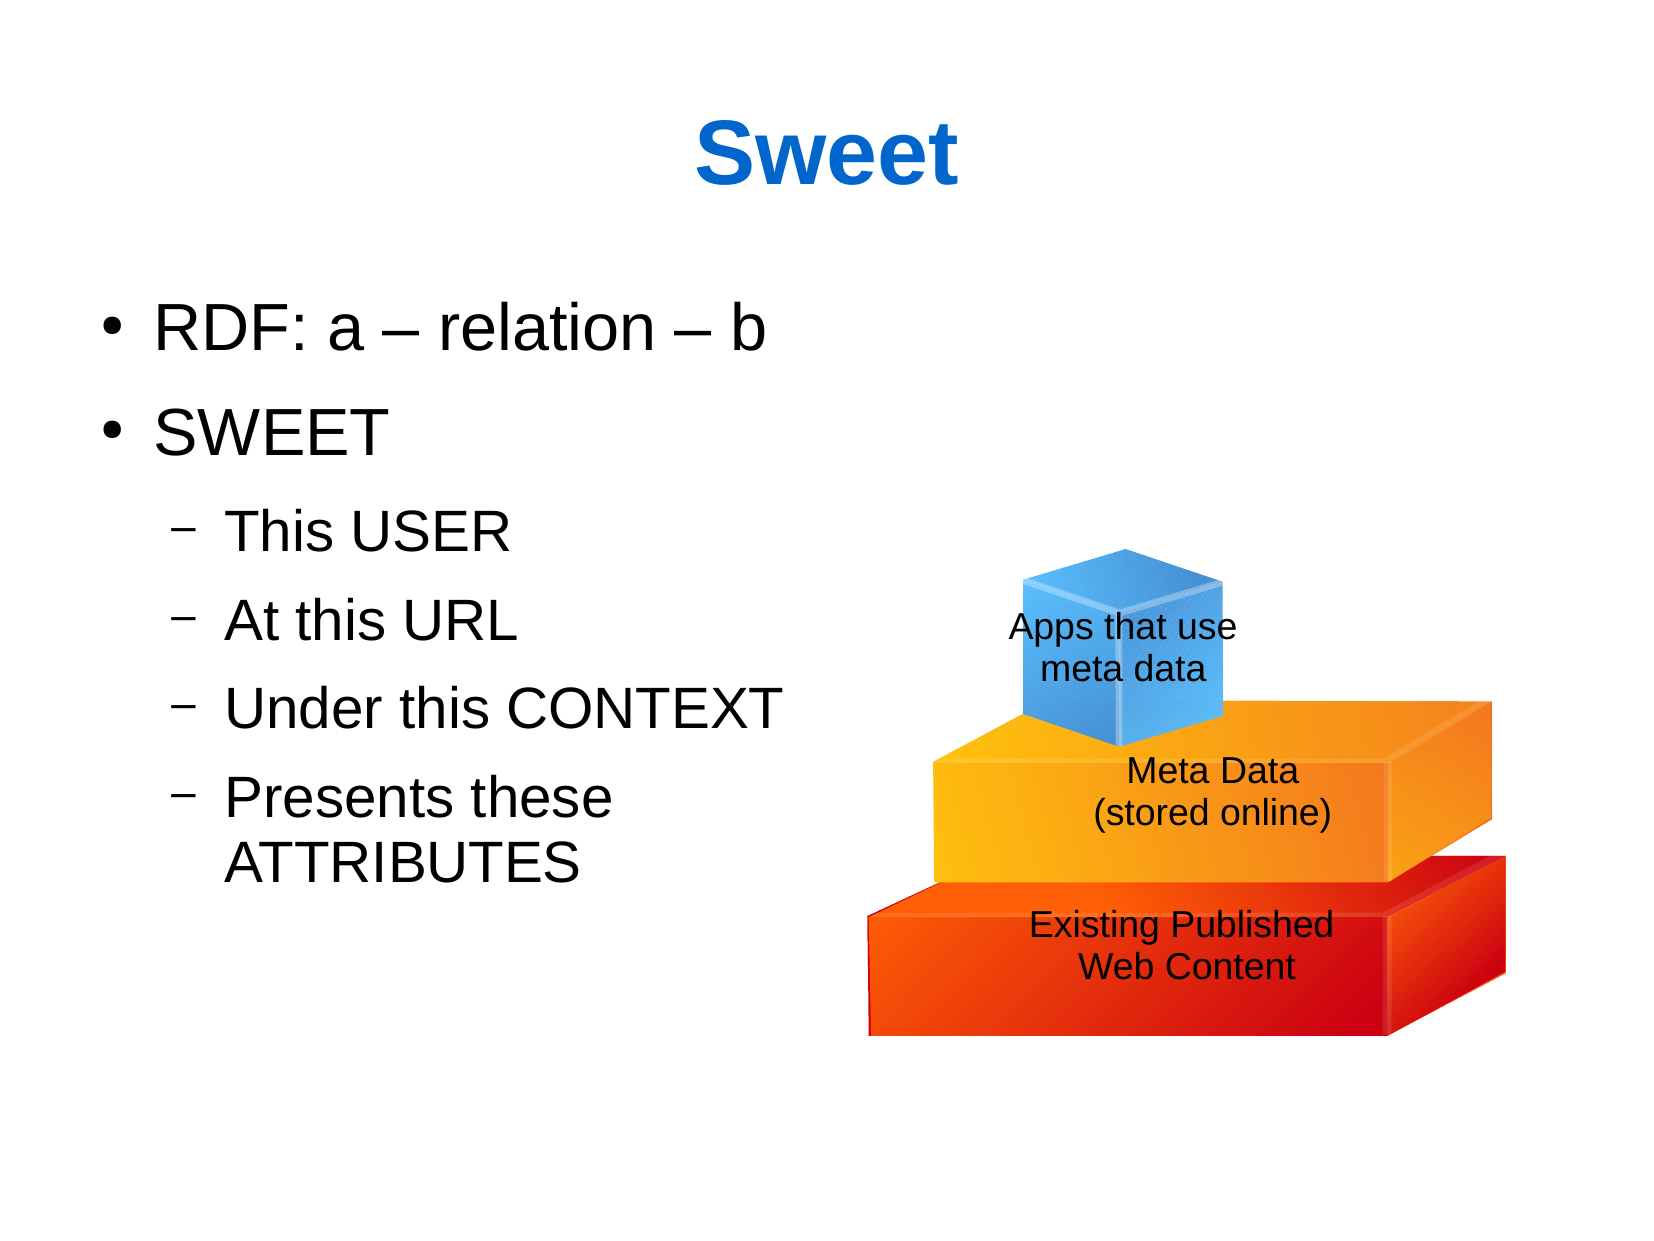

# Sweet
RDF: a – relation – b
SWEET
This USER
At this URL
Under this CONTEXT
Presents these ATTRIBUTES
Apps that use
meta data
Meta Data
(stored online)
Existing Published
Web Content